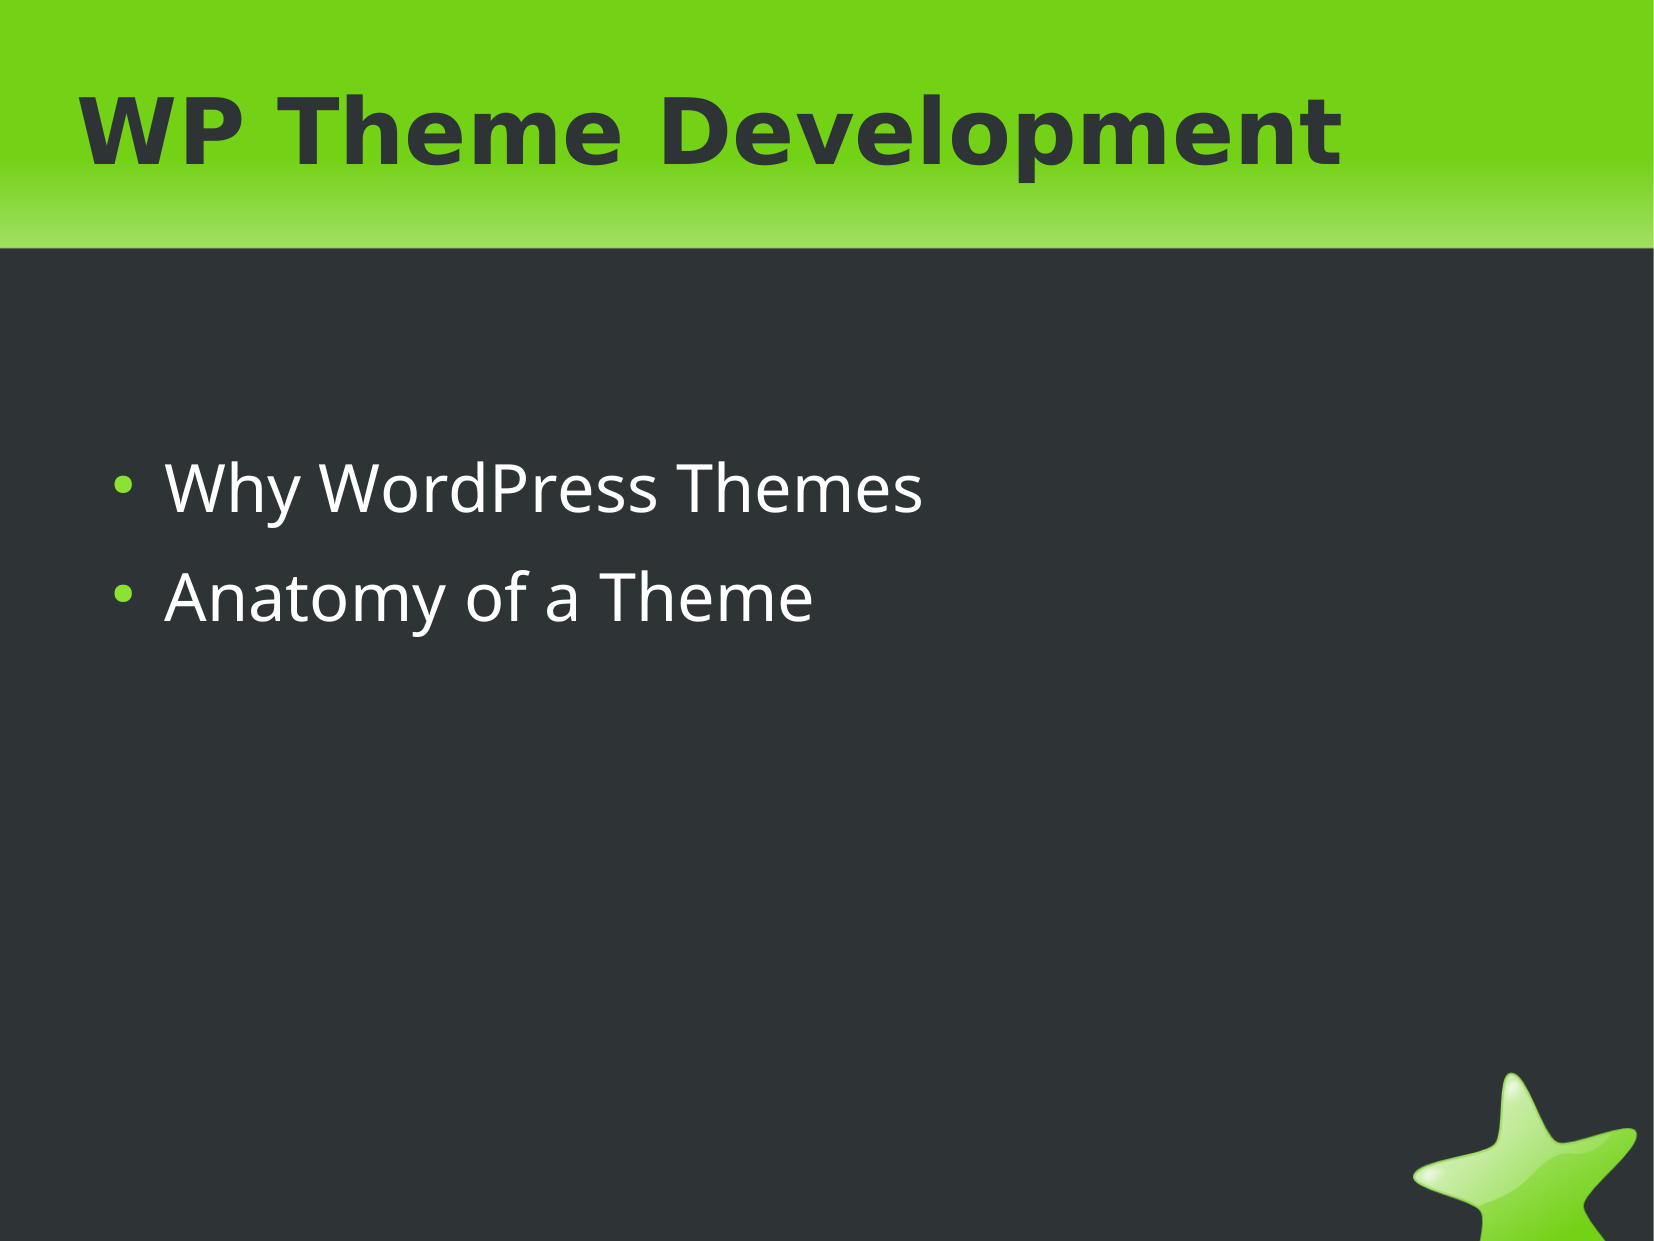

# WP Theme Development
Why WordPress Themes
Anatomy of a Theme